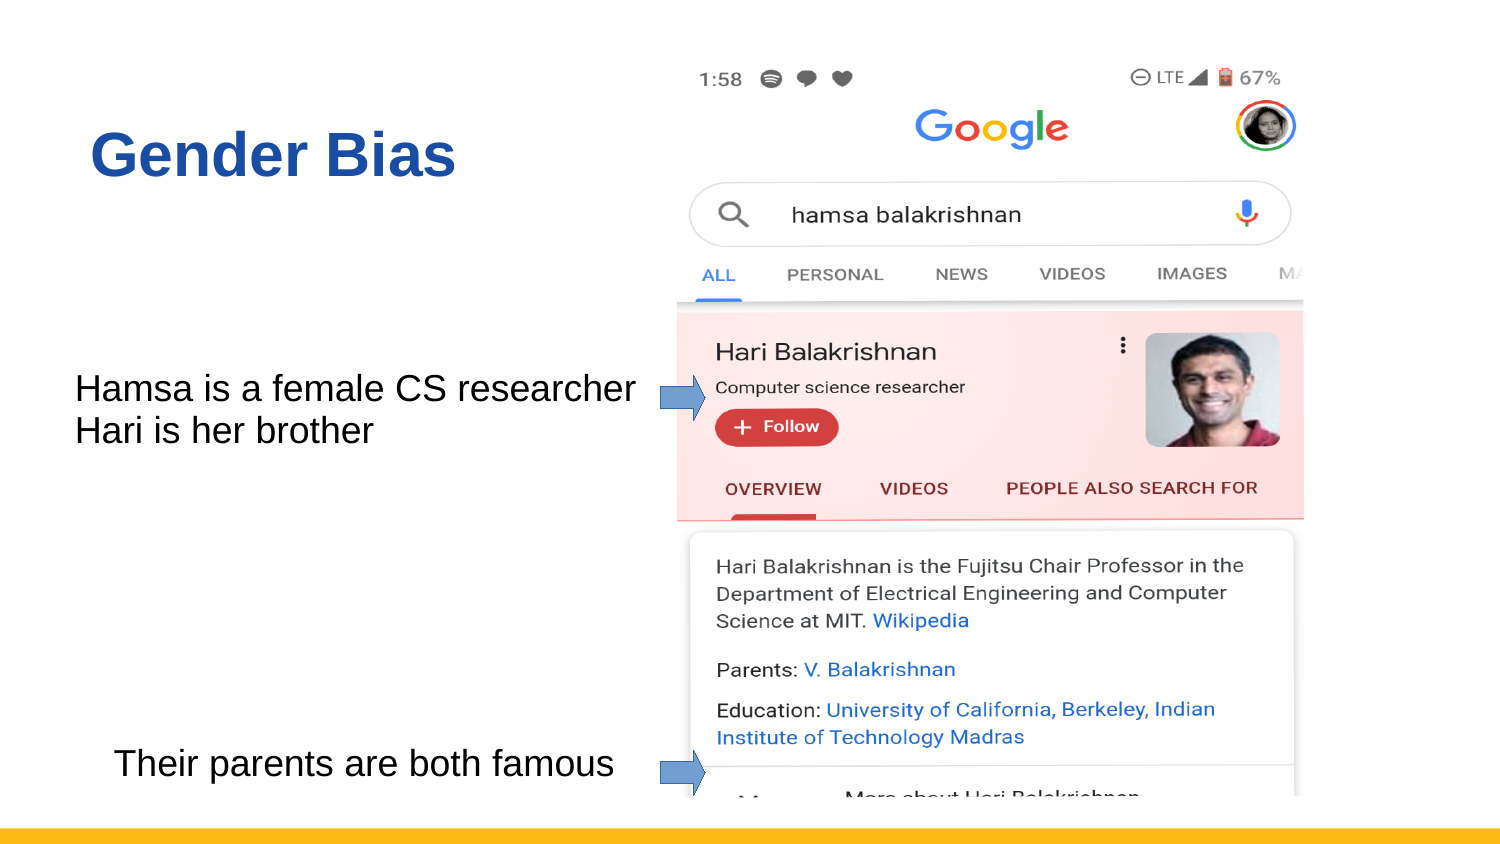

# Gender Bias
Hamsa is a female CS researcher
Hari is her brother
Their parents are both famous